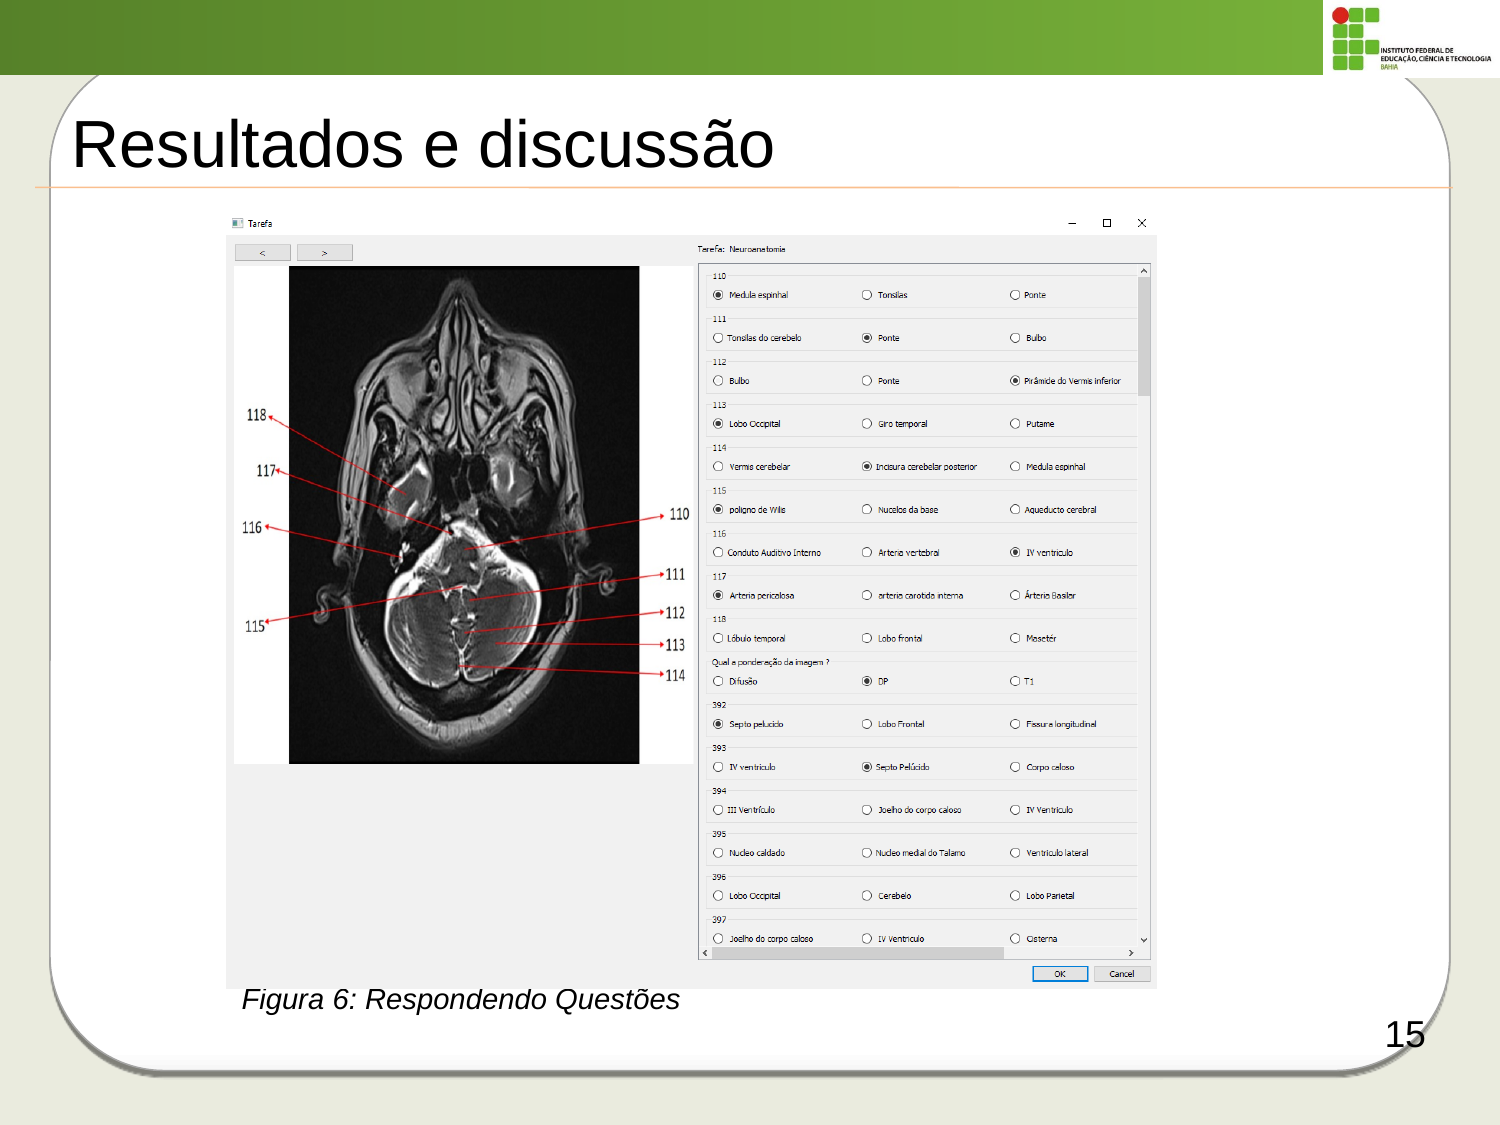

Resultados e discussão
Figura 6: Respondendo Questões